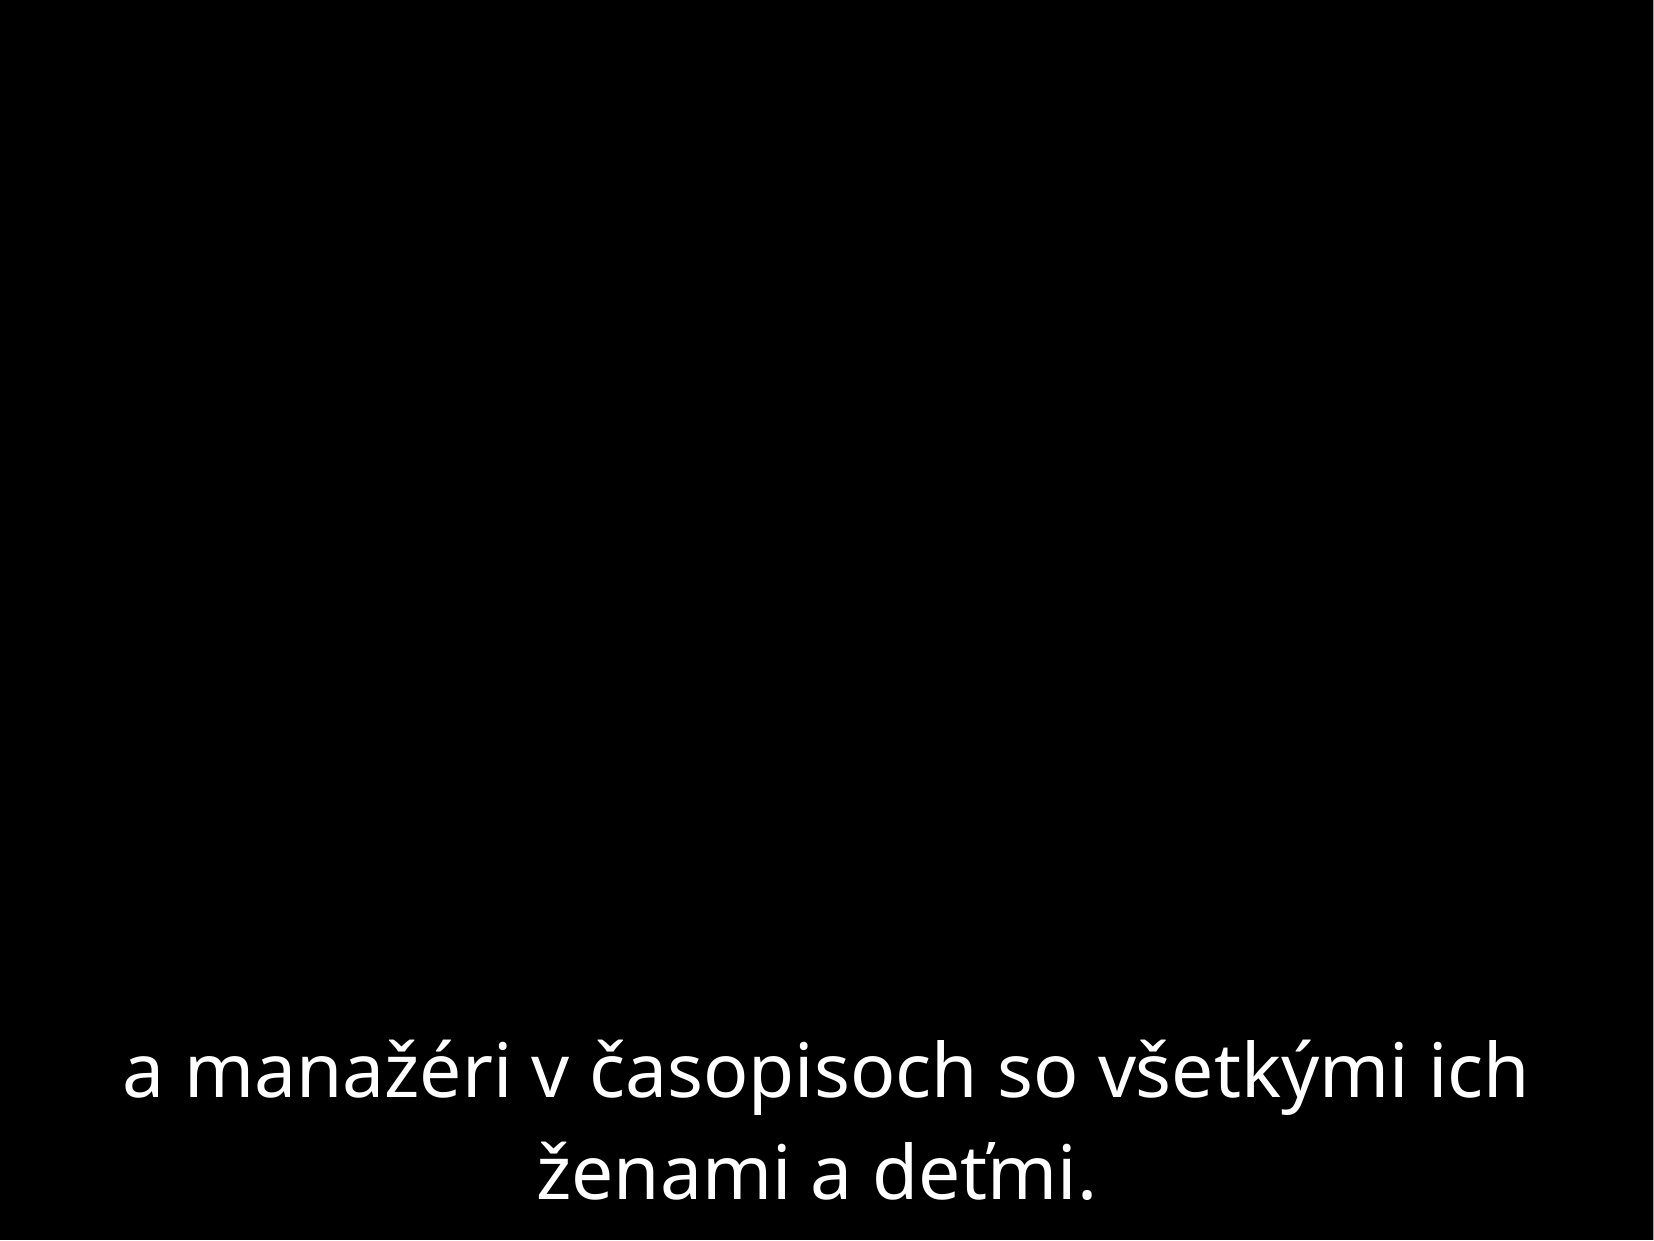

# a manažéri v časopisoch so všetkými ich ženami a deťmi.